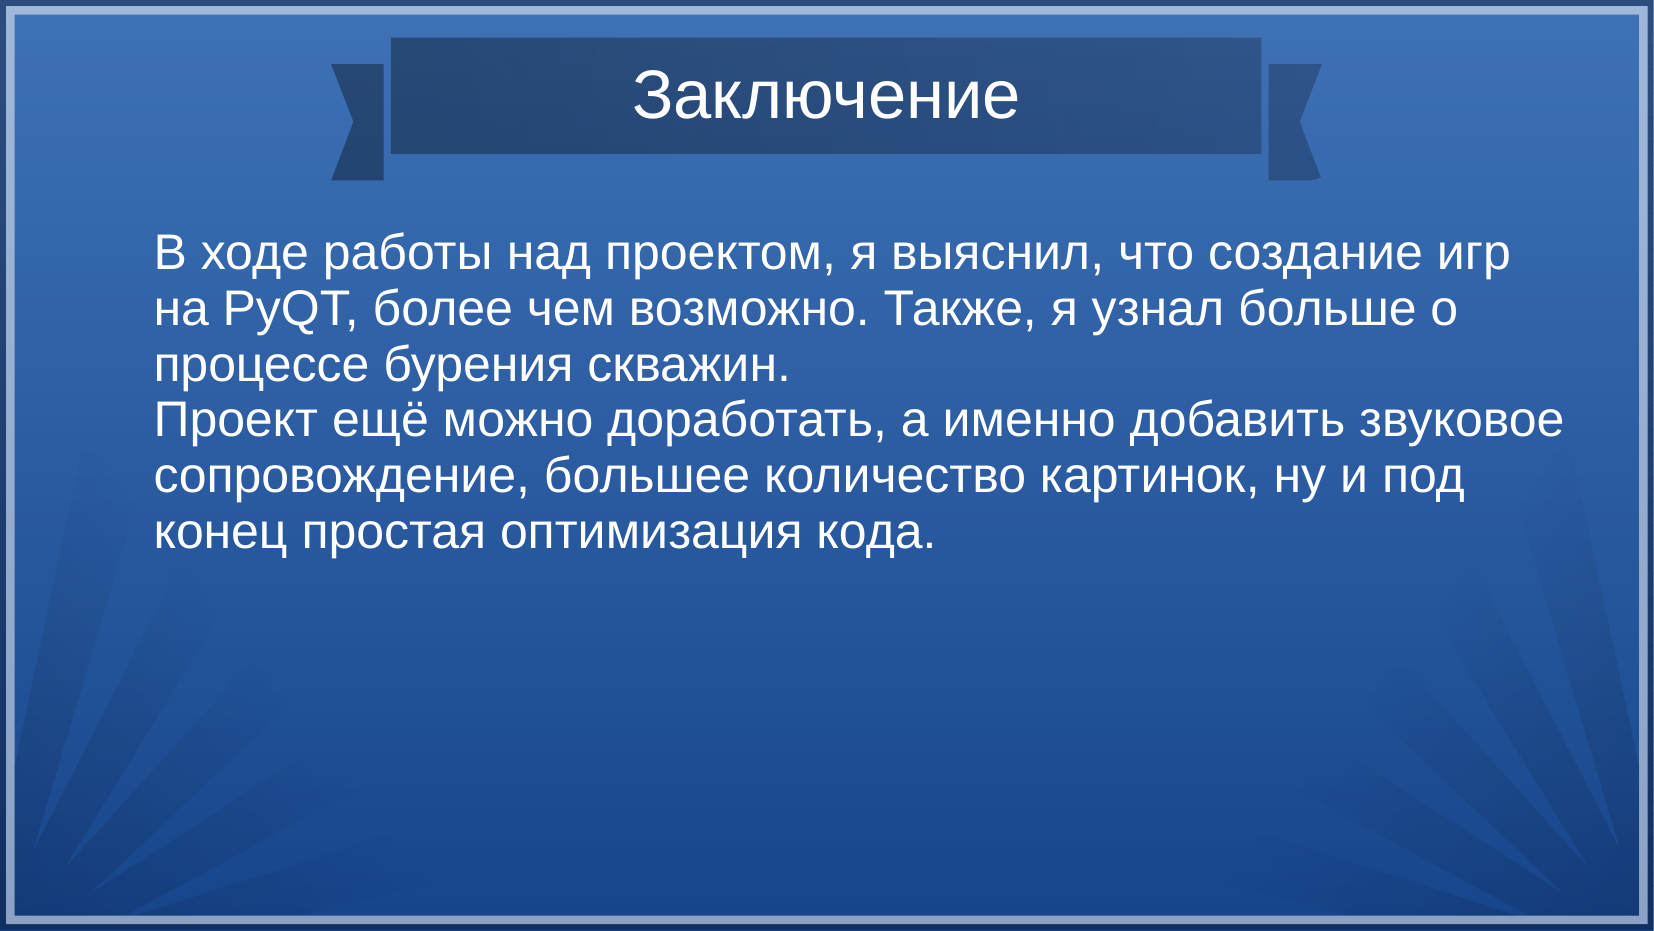

# Заключение
В ходе работы над проектом, я выяснил, что создание игр на PyQT, более чем возможно. Также, я узнал больше о процессе бурения скважин.
Проект ещё можно доработать, а именно добавить звуковое сопровождение, большее количество картинок, ну и под конец простая оптимизация кода.